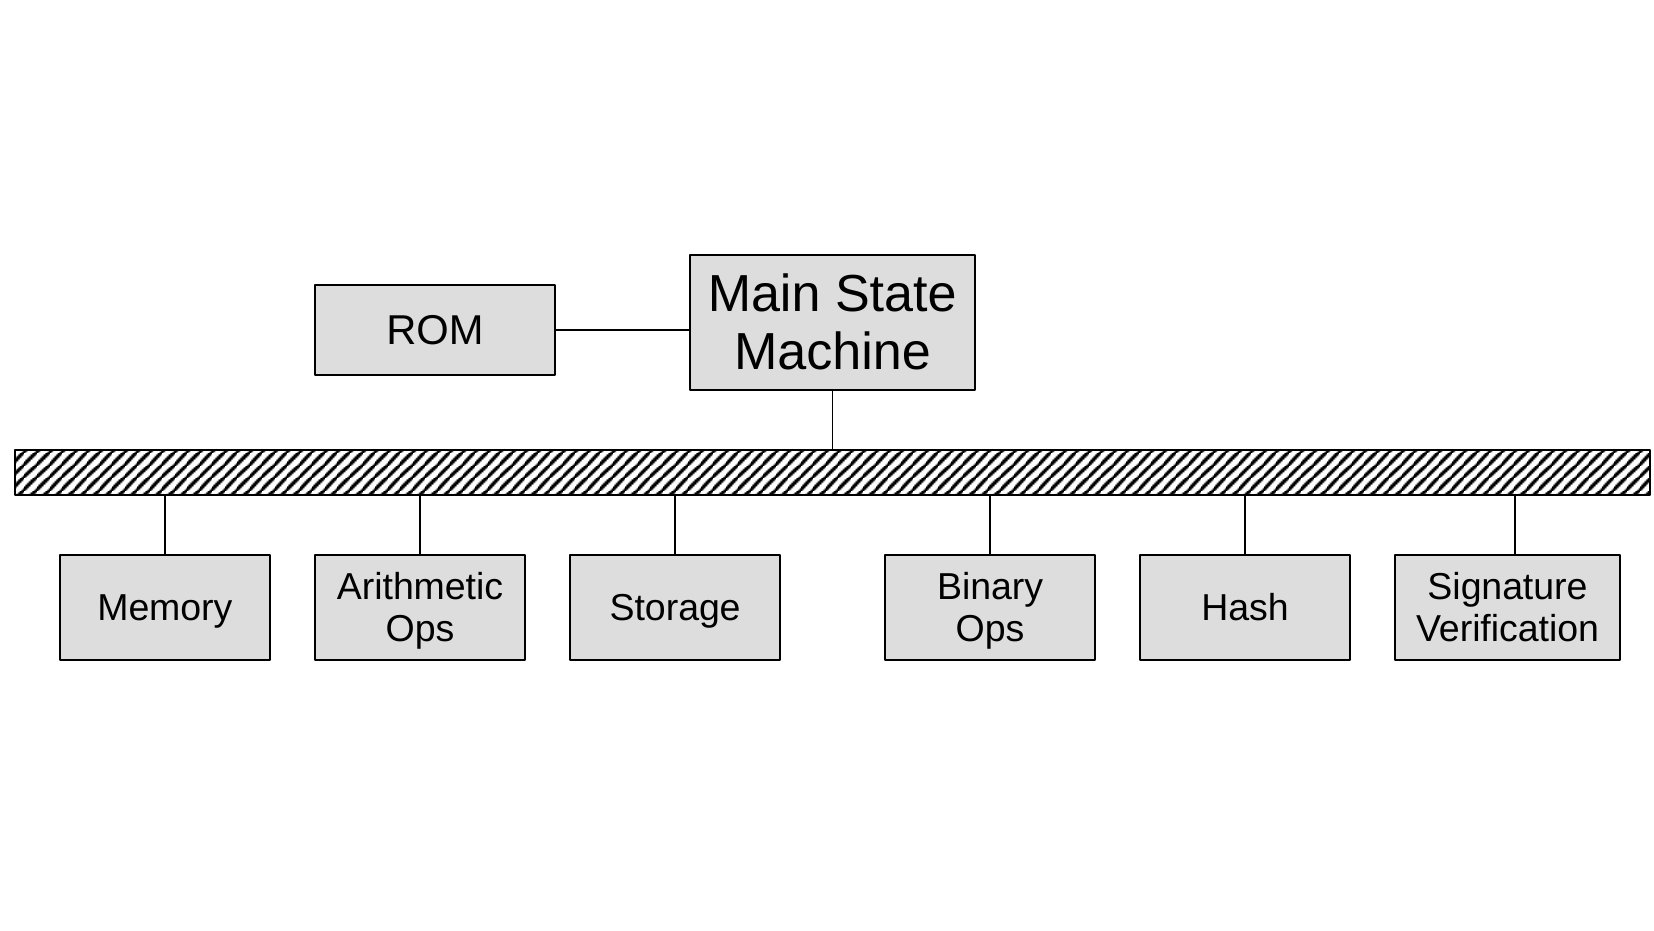

Main State Machine
ROM
Memory
Arithmetic Ops
Storage
Binary Ops
Hash
Signature Verification